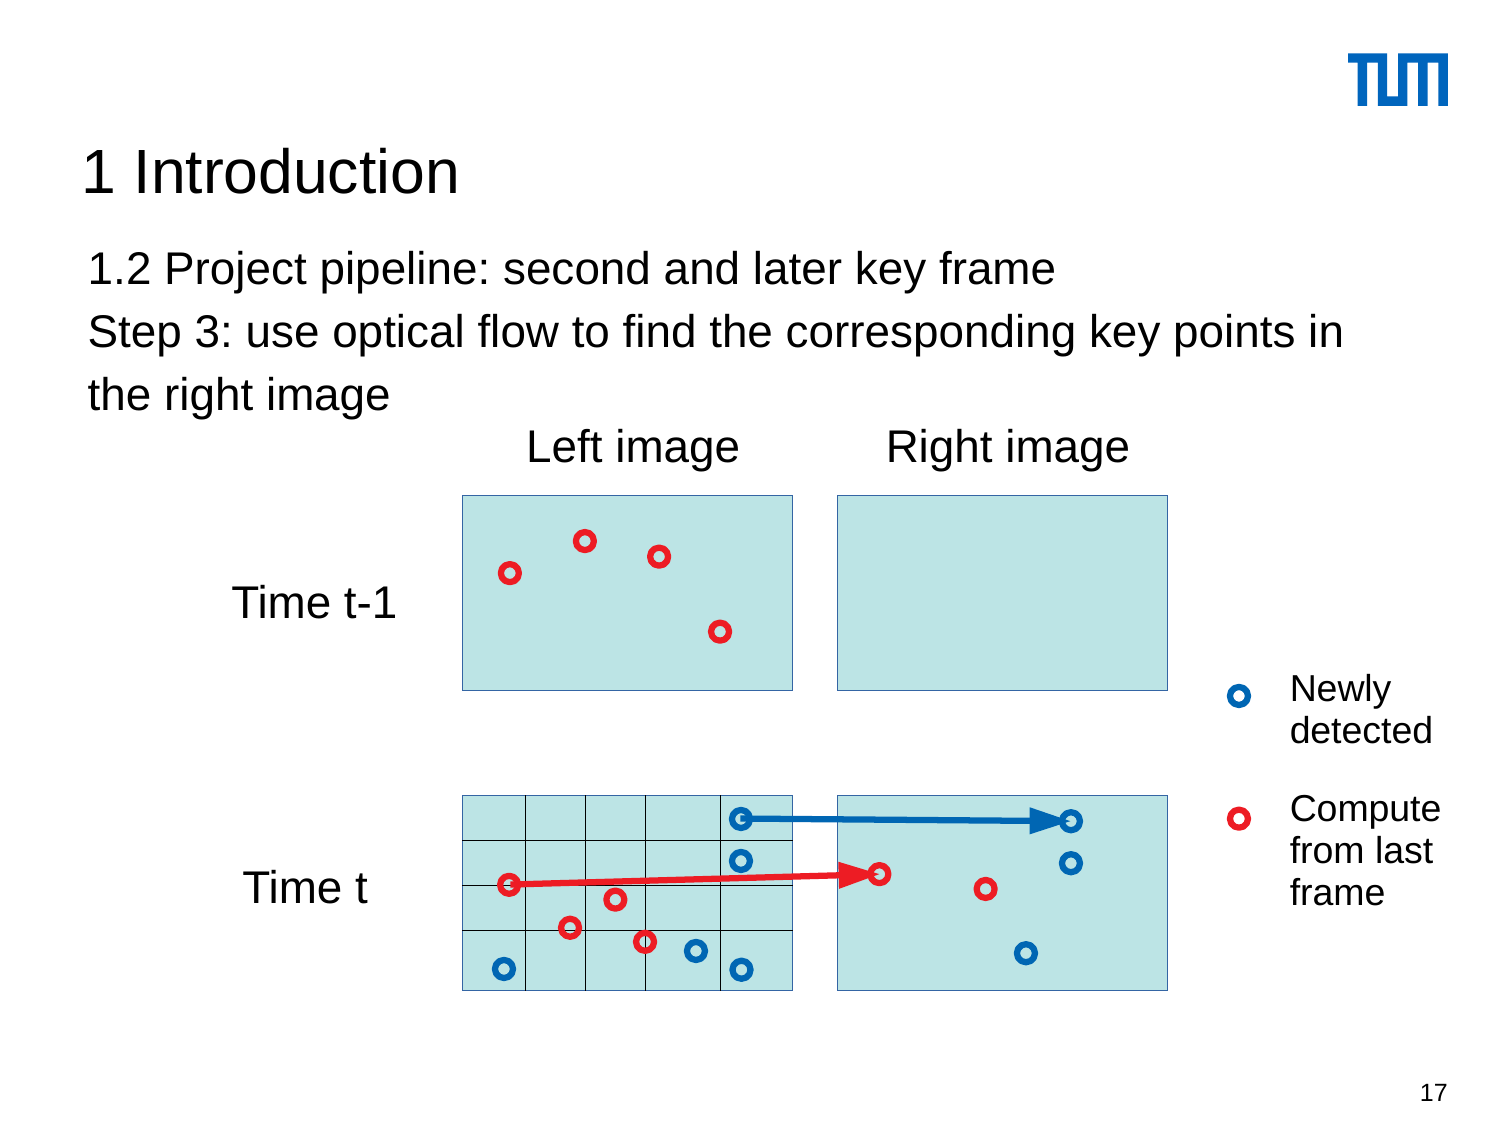

1 Introduction
# 1.2 Project pipeline: second and later key frame
Step 3: use optical flow to find the corresponding key points in the right image
Left image
Right image
Time t-1
Newly detected
Compute from last frame
Time t